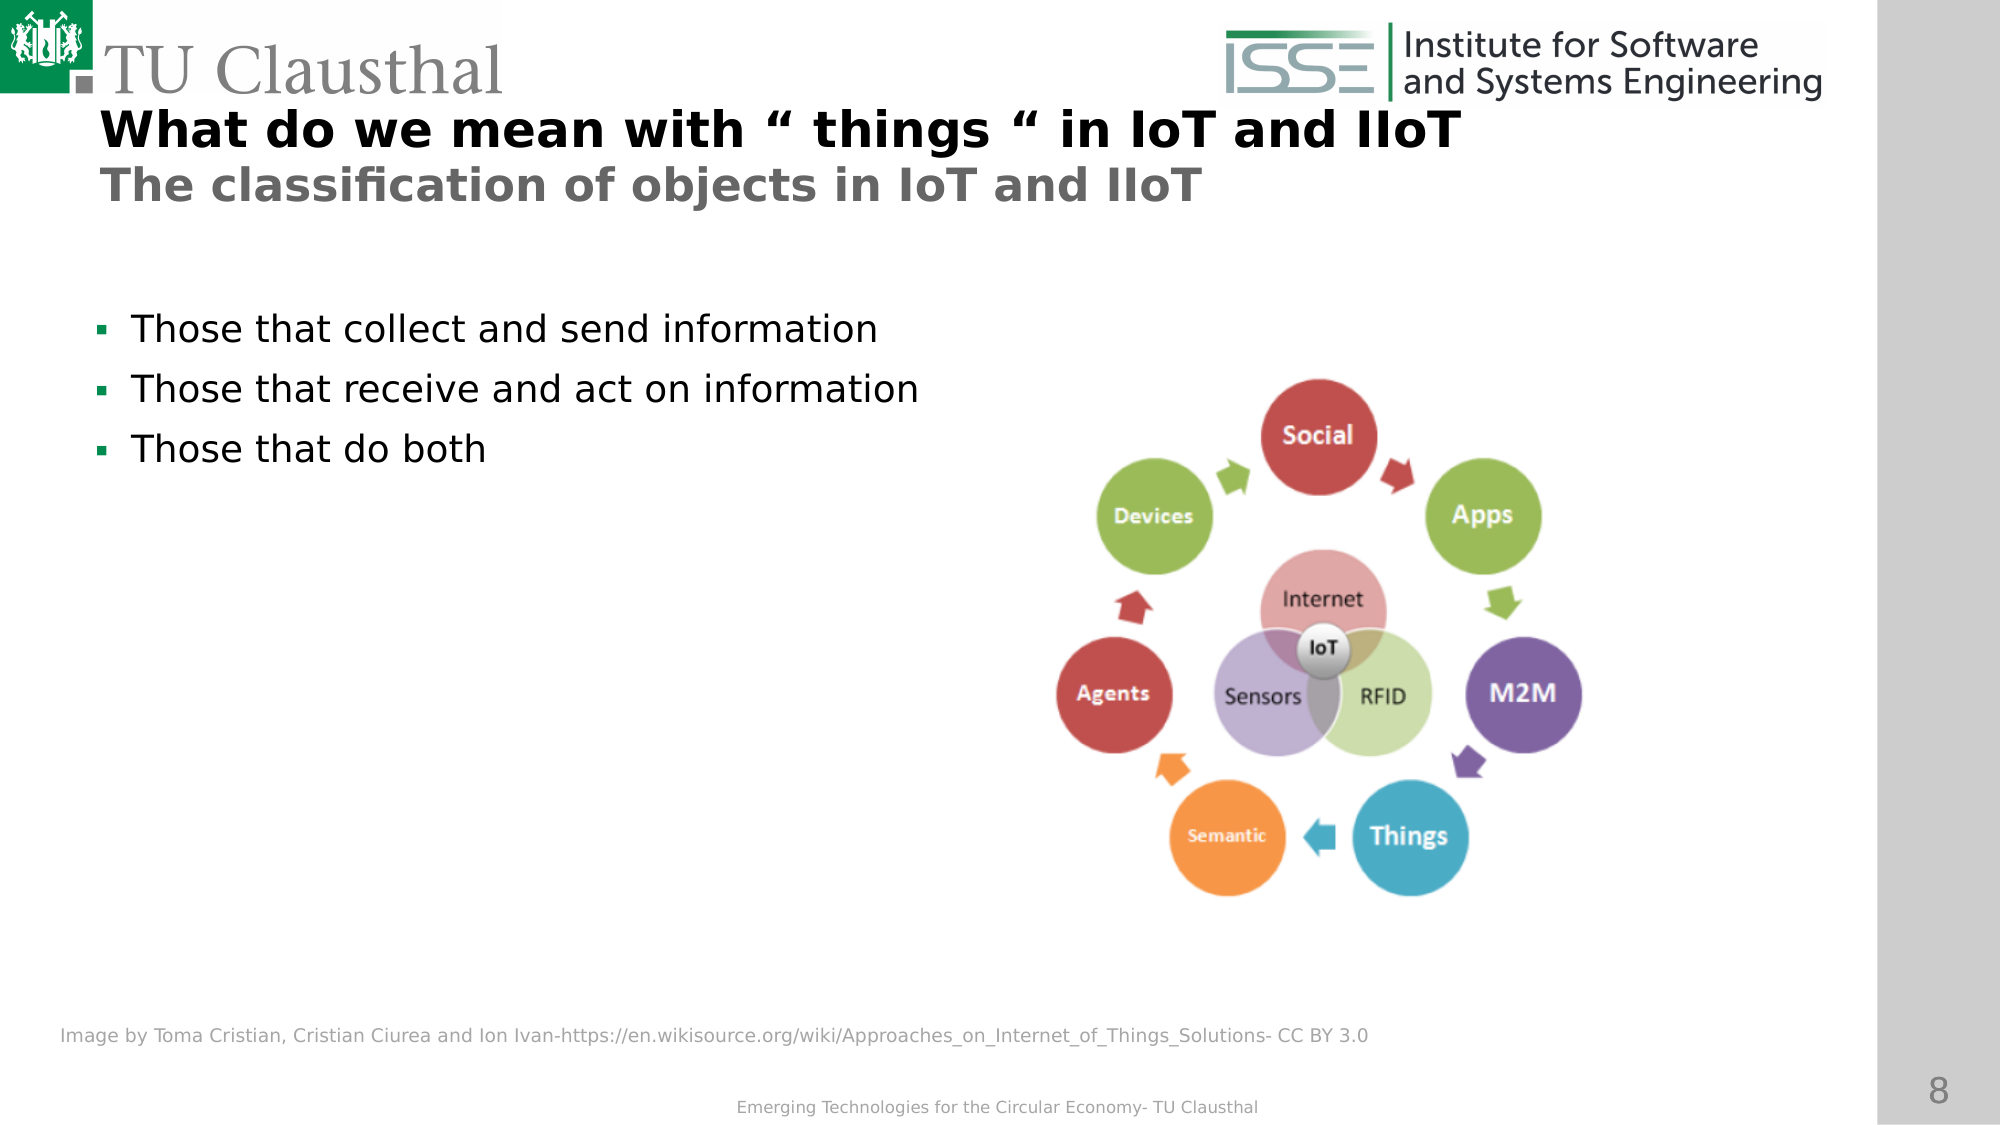

# What do we mean with “ things “ in IoT and IIoT The classification of objects in IoT and IIoT
Those that collect and send information
Those that receive and act on information
Those that do both
Image by Toma Cristian, Cristian Ciurea and Ion Ivan-https://en.wikisource.org/wiki/Approaches_on_Internet_of_Things_Solutions- CC BY 3.0